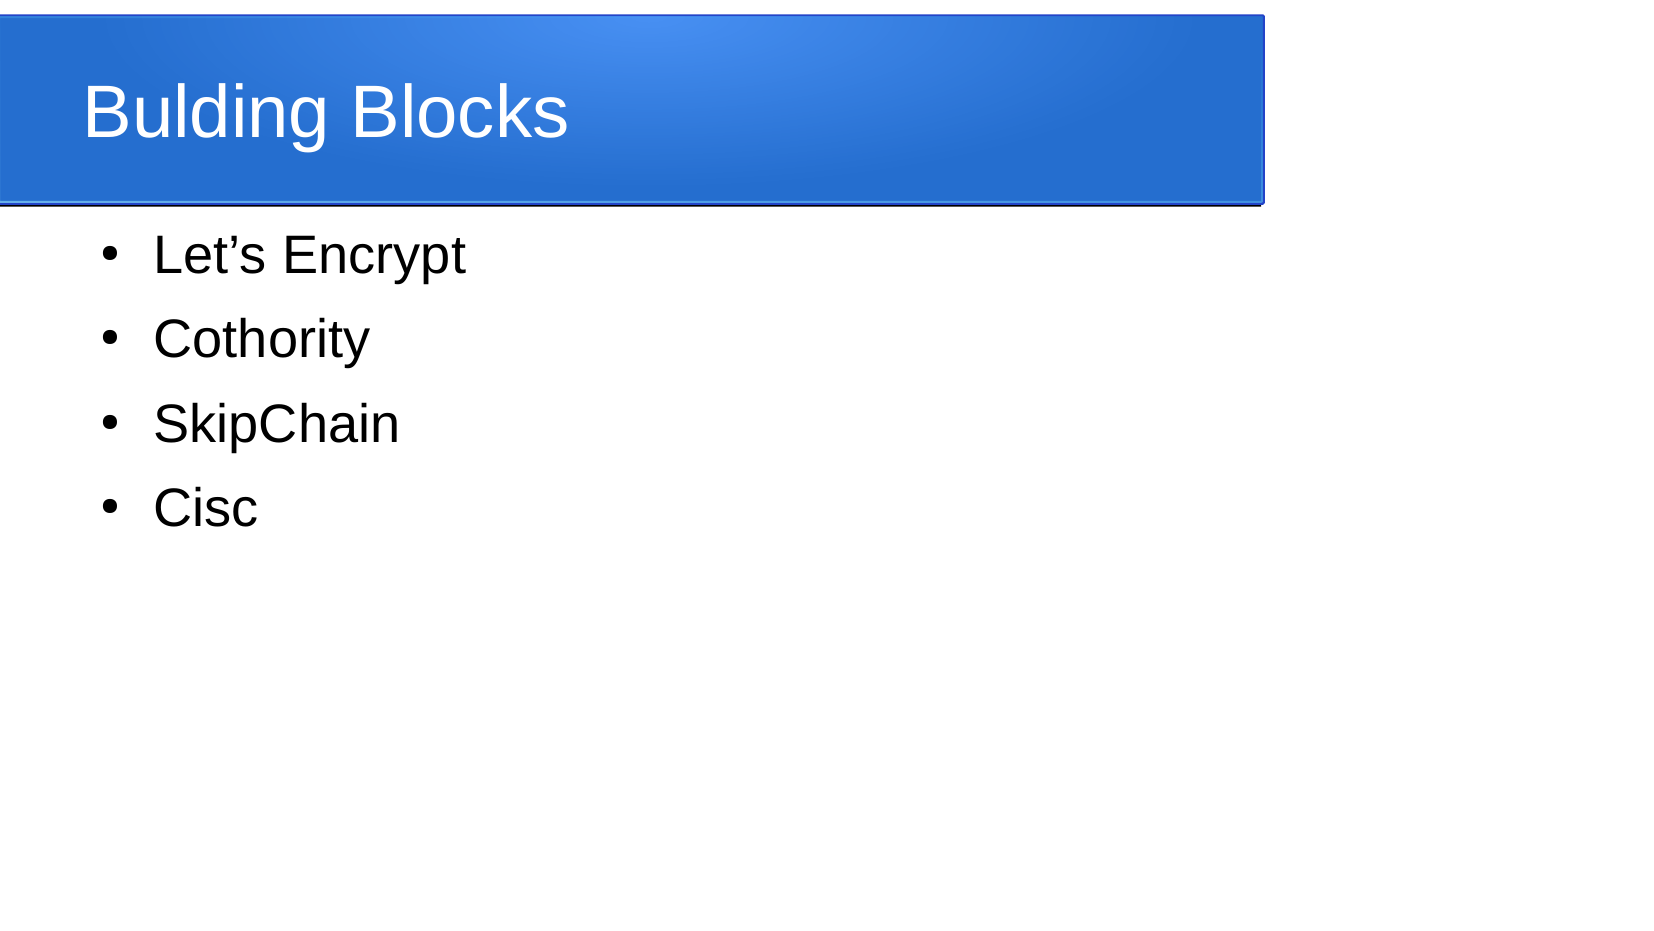

# Bulding Blocks
Let’s Encrypt
Cothority
SkipChain
Cisc